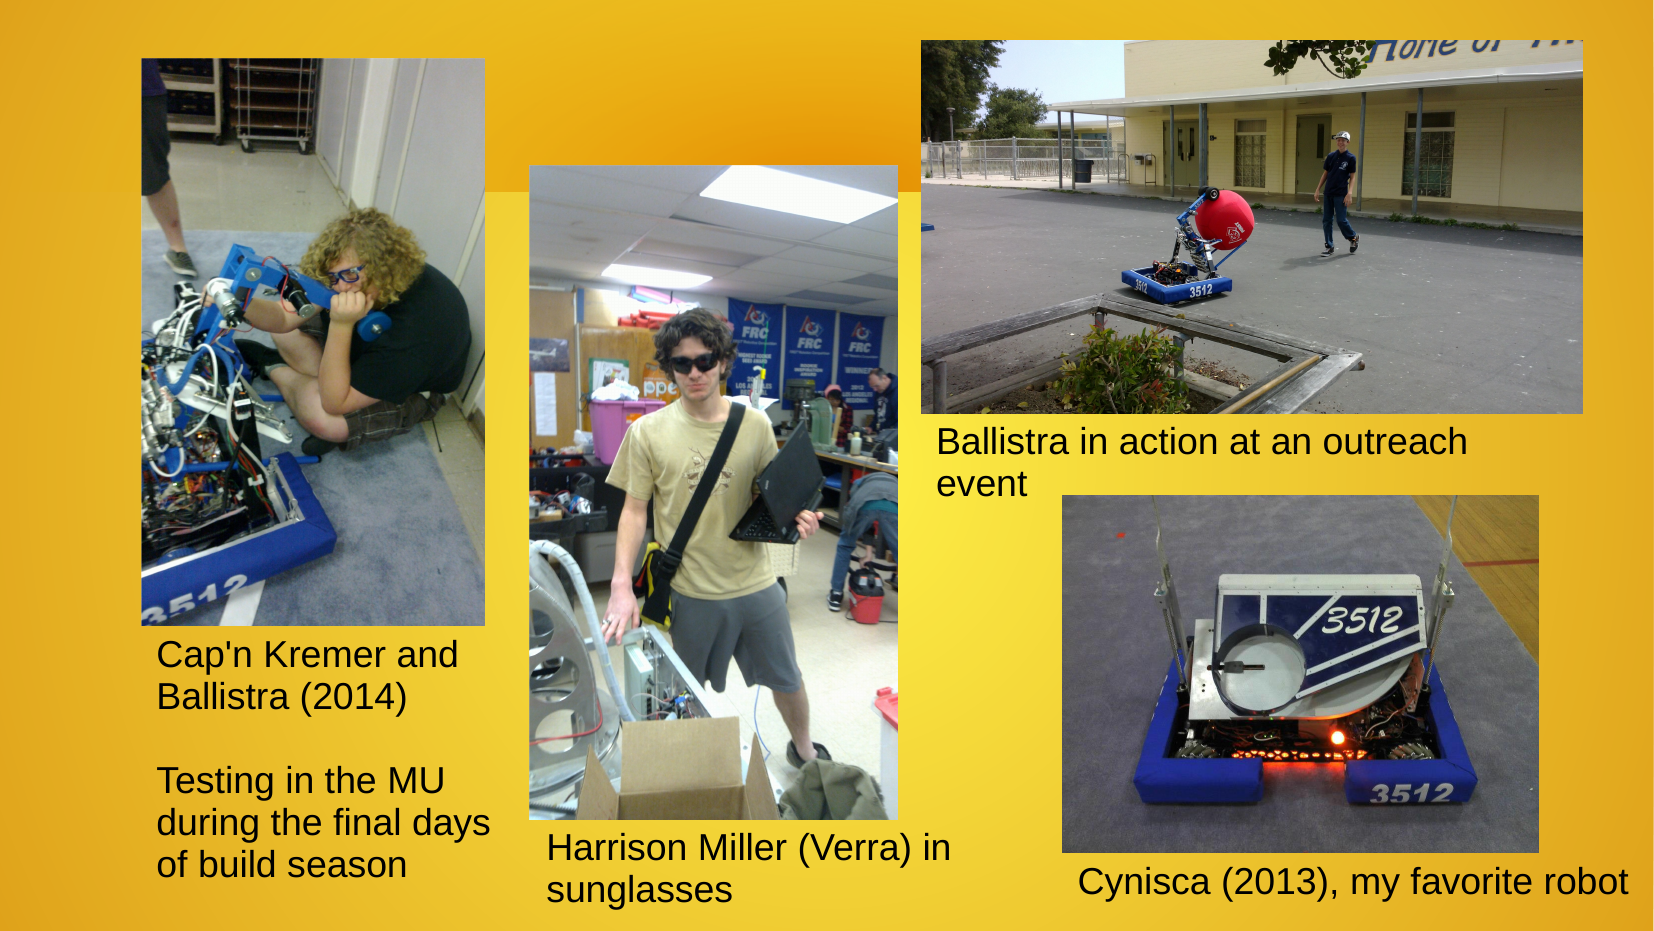

#
Ballistra in action at an outreach event
Cap'n Kremer and Ballistra (2014)
Testing in the MU during the final days of build season
Harrison Miller (Verra) in sunglasses
Cynisca (2013), my favorite robot